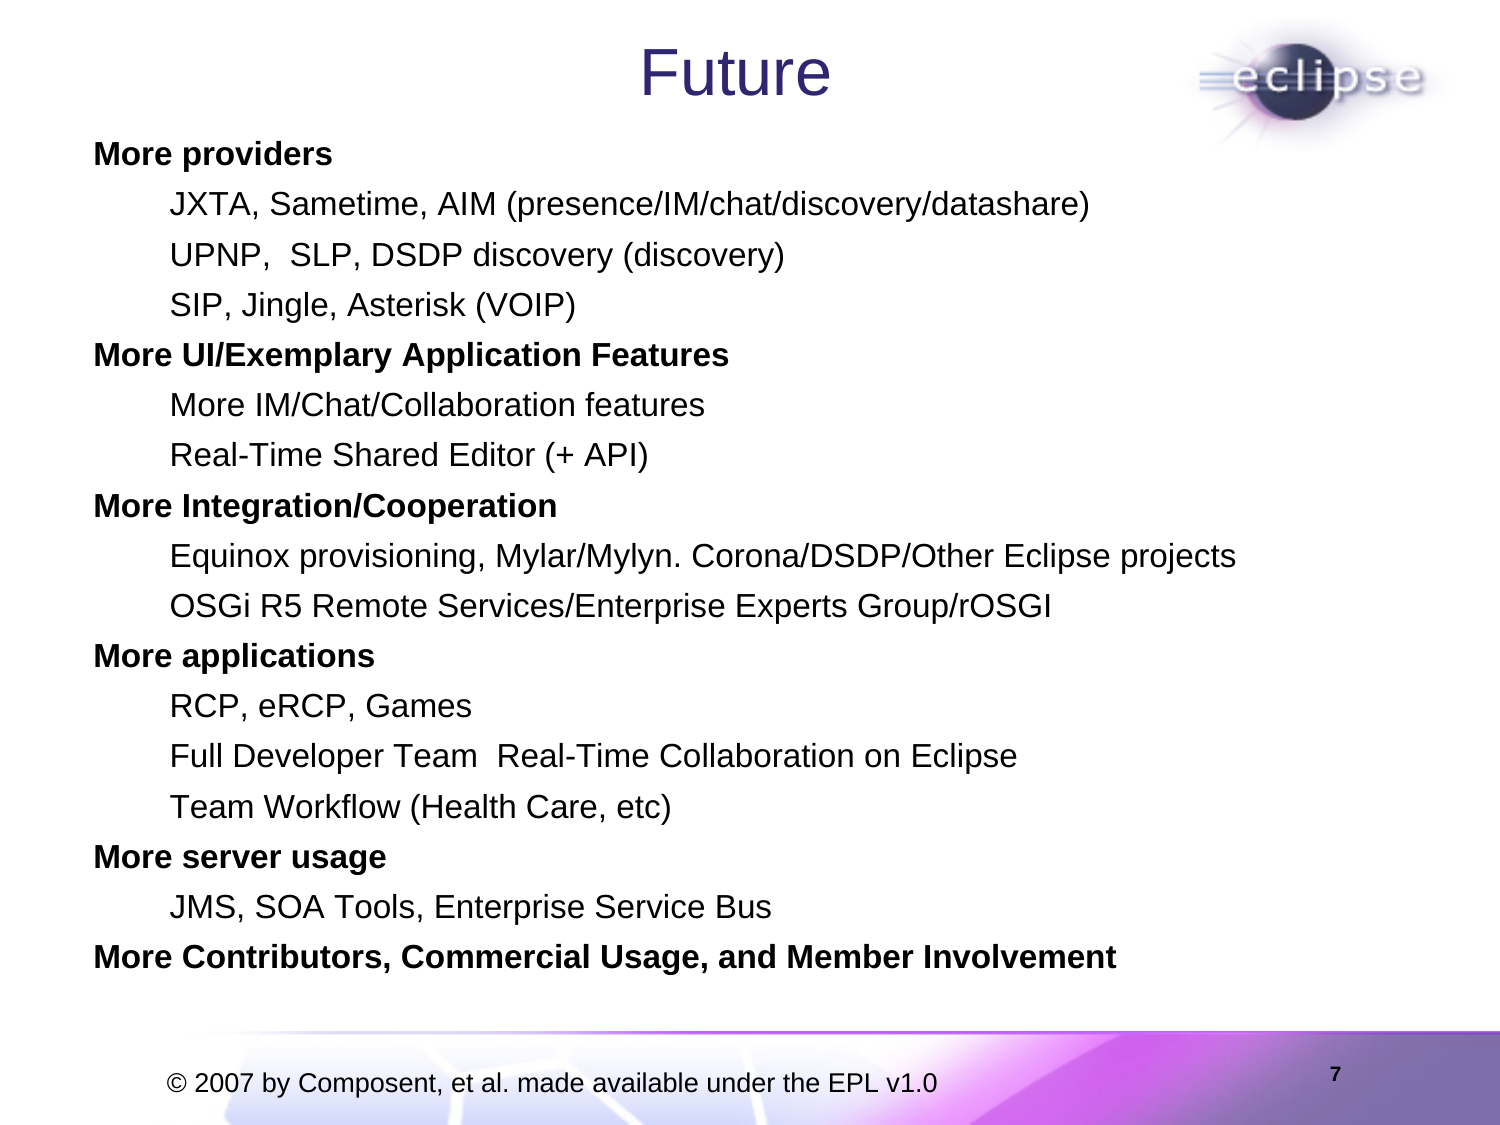

# Future
More providers
JXTA, Sametime, AIM (presence/IM/chat/discovery/datashare)
UPNP, SLP, DSDP discovery (discovery)
SIP, Jingle, Asterisk (VOIP)
More UI/Exemplary Application Features
More IM/Chat/Collaboration features
Real-Time Shared Editor (+ API)
More Integration/Cooperation
Equinox provisioning, Mylar/Mylyn. Corona/DSDP/Other Eclipse projects
OSGi R5 Remote Services/Enterprise Experts Group/rOSGI
More applications
RCP, eRCP, Games
Full Developer Team Real-Time Collaboration on Eclipse
Team Workflow (Health Care, etc)
More server usage
JMS, SOA Tools, Enterprise Service Bus
More Contributors, Commercial Usage, and Member Involvement
7